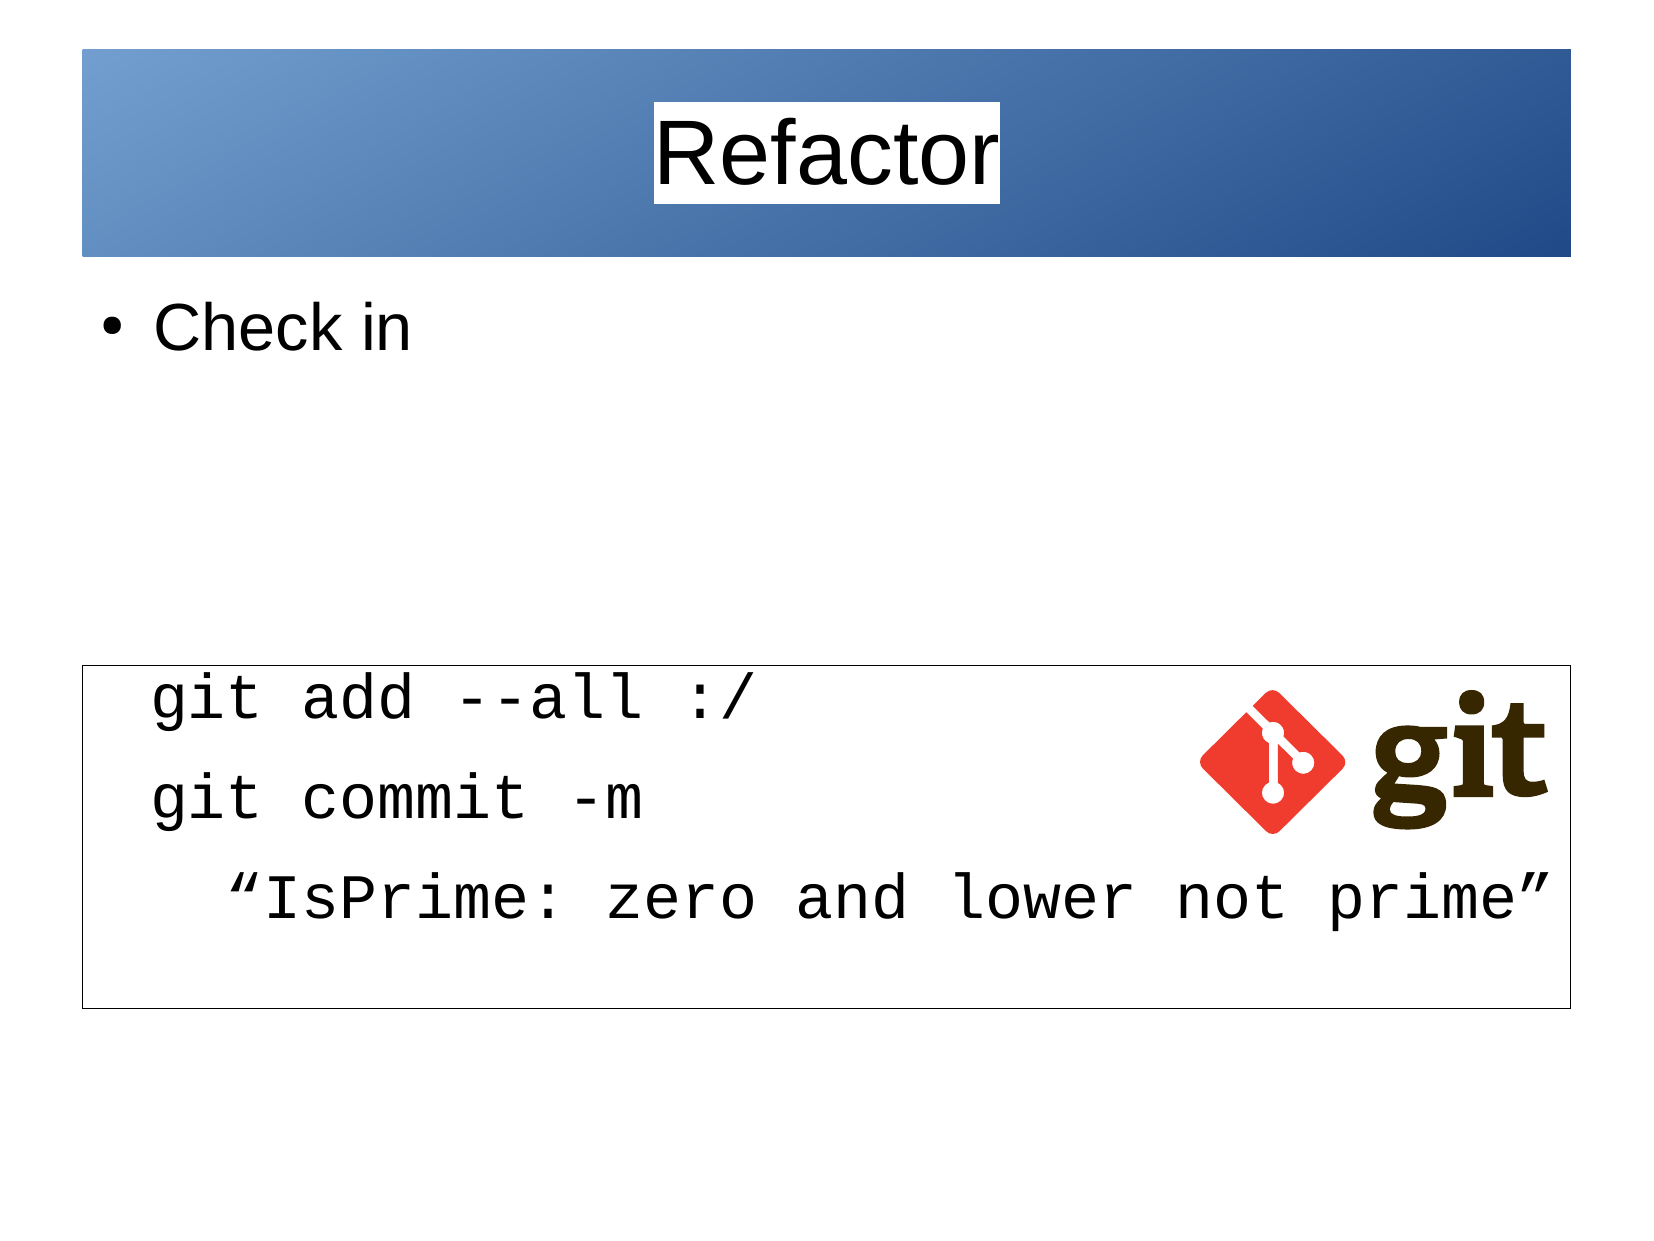

#
Refactor
Check in
git add --all :/
git commit -m
 “IsPrime: zero and lower not prime”